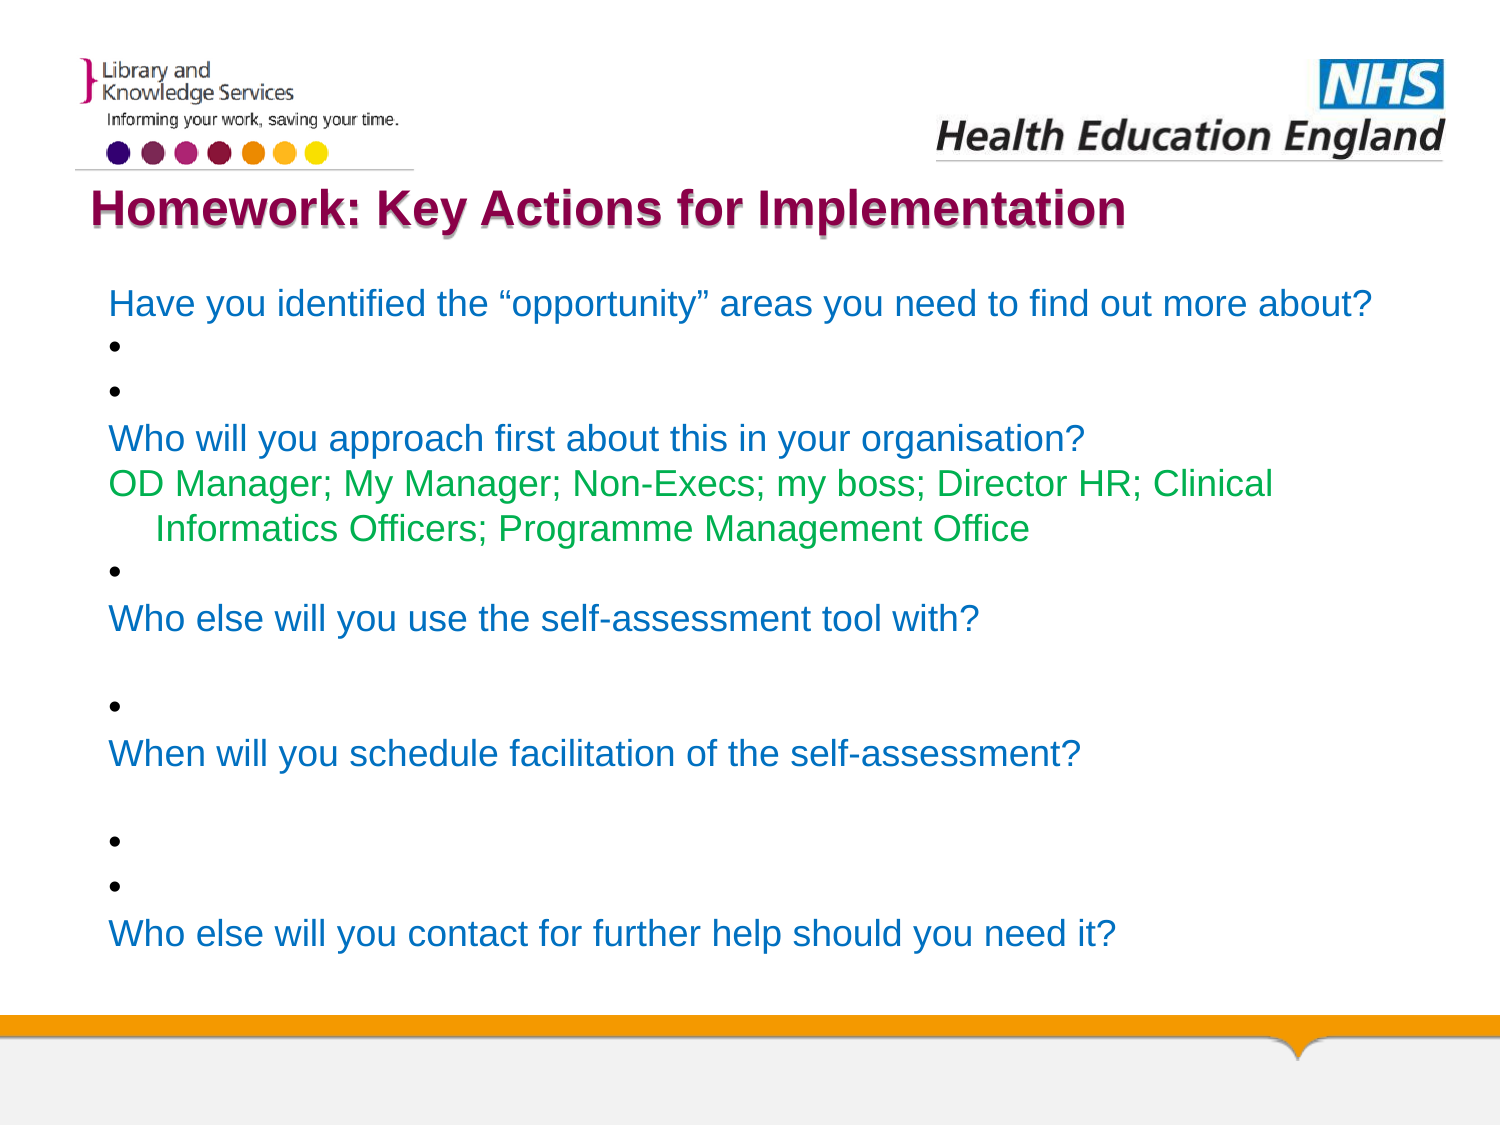

# Homework: Key Actions for Implementation
Have you identified the “opportunity” areas you need to find out more about?
Who will you approach first about this in your organisation?
OD Manager; My Manager; Non-Execs; my boss; Director HR; Clinical Informatics Officers; Programme Management Office
Who else will you use the self-assessment tool with?
When will you schedule facilitation of the self-assessment?
Who else will you contact for further help should you need it?